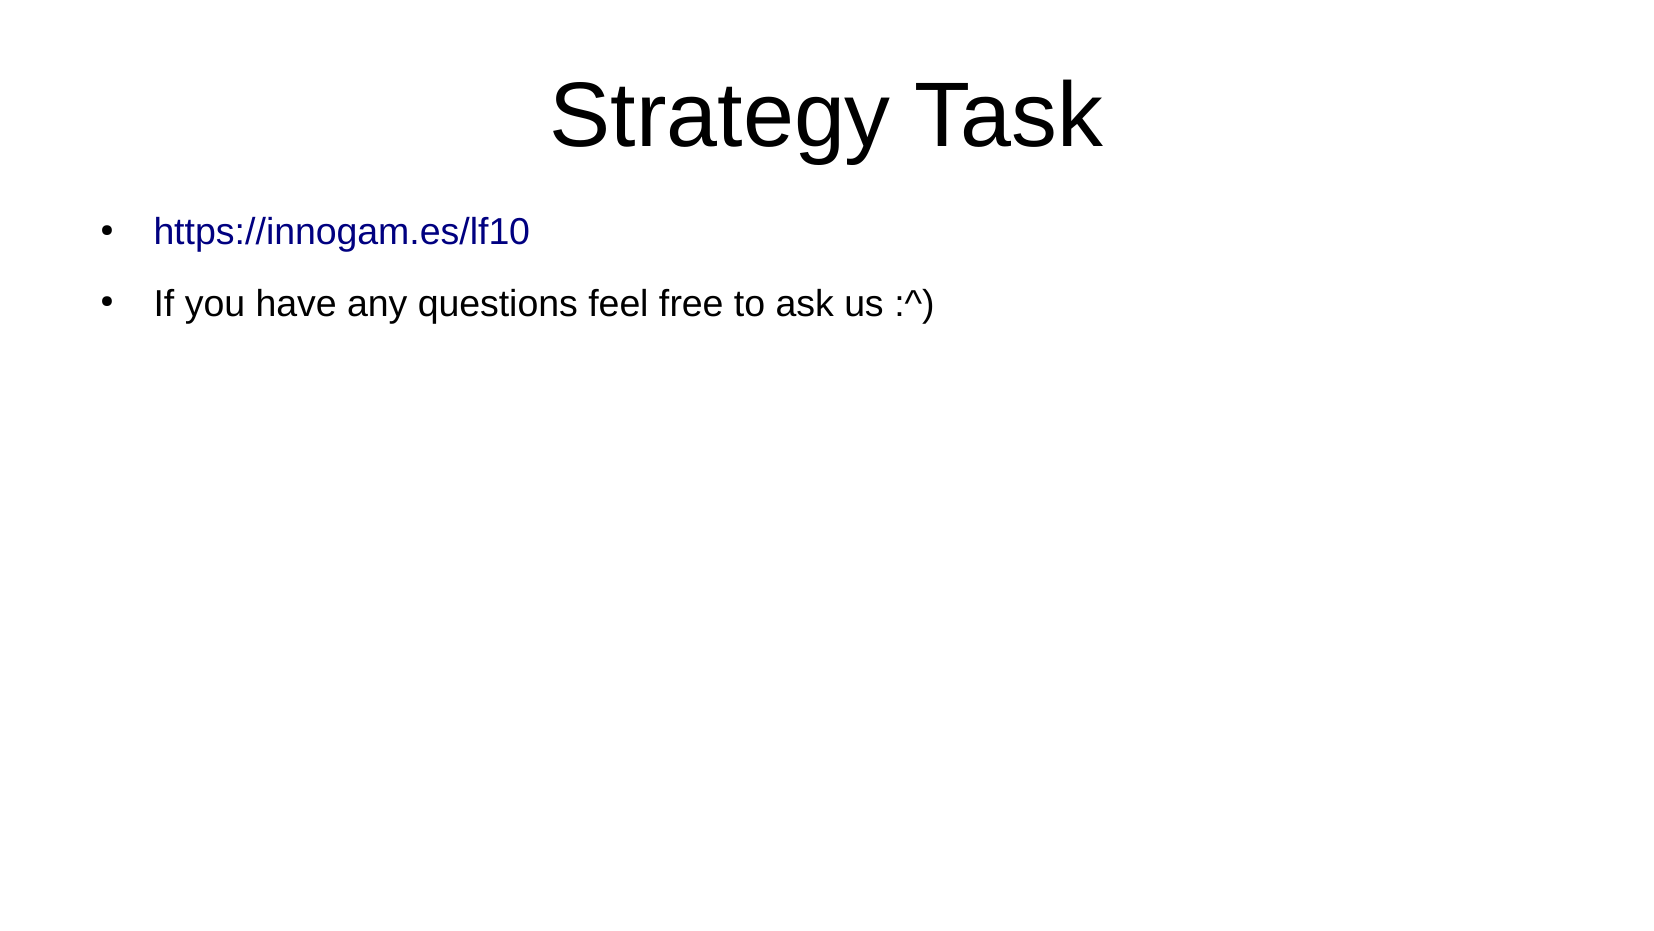

# Strategy Task
https://innogam.es/lf10
If you have any questions feel free to ask us :^)